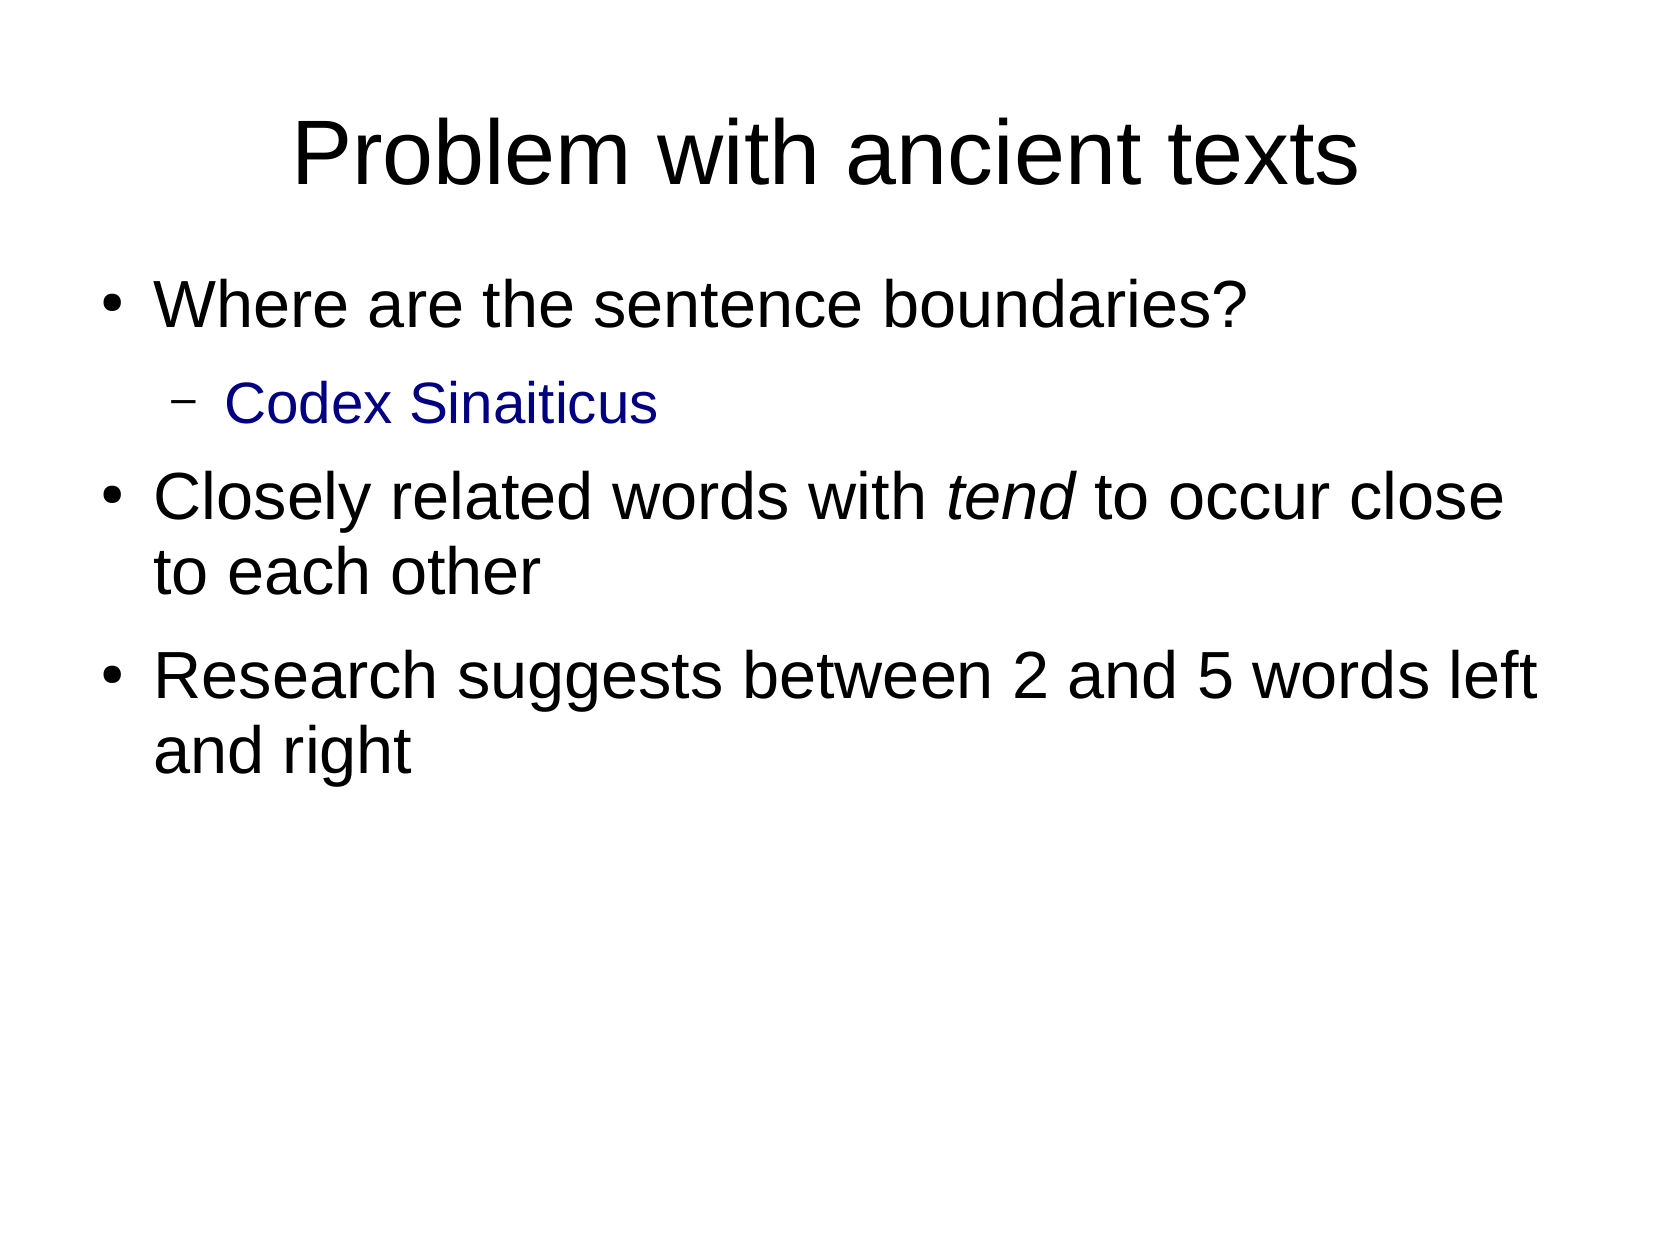

# Problem with ancient texts
Where are the sentence boundaries?
Codex Sinaiticus
Closely related words with tend to occur close to each other
Research suggests between 2 and 5 words left and right